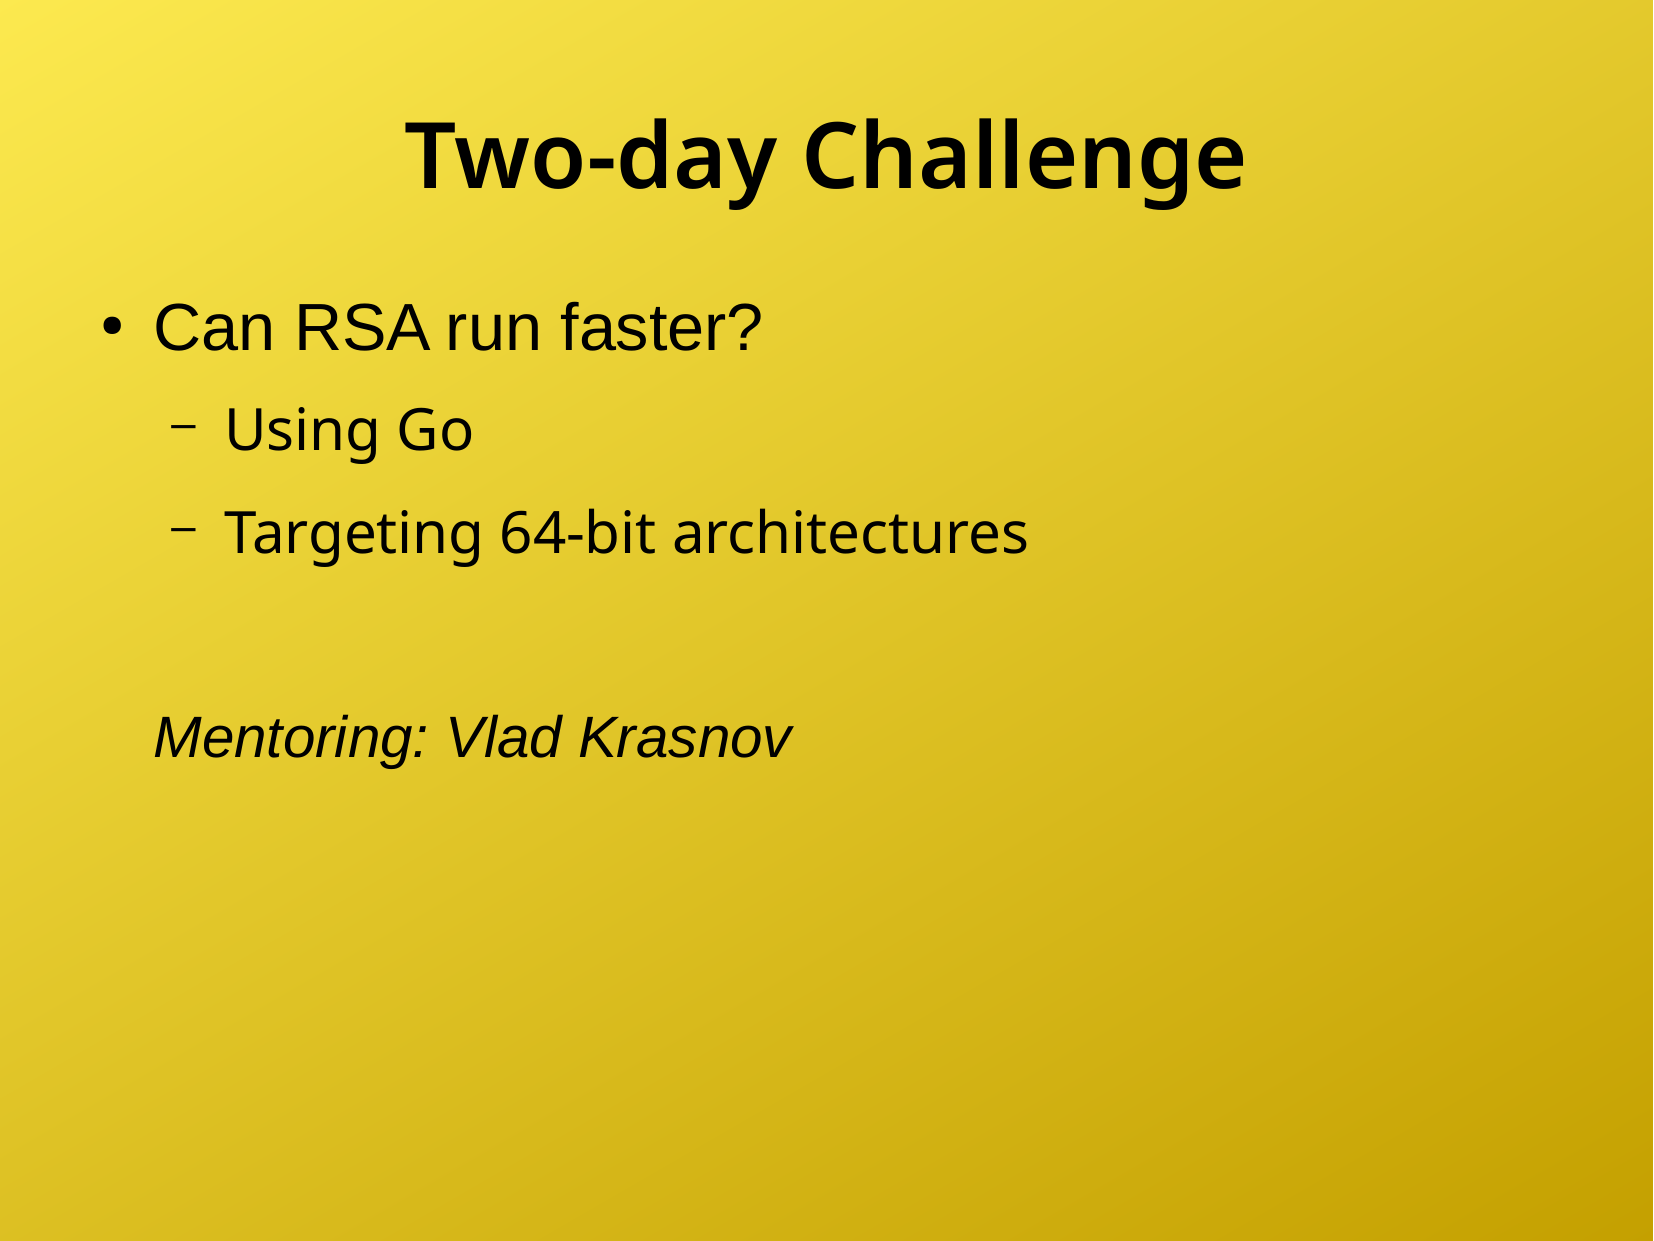

# Two-day Challenge
Can RSA run faster?
Using Go
Targeting 64-bit architectures
Mentoring: Vlad Krasnov